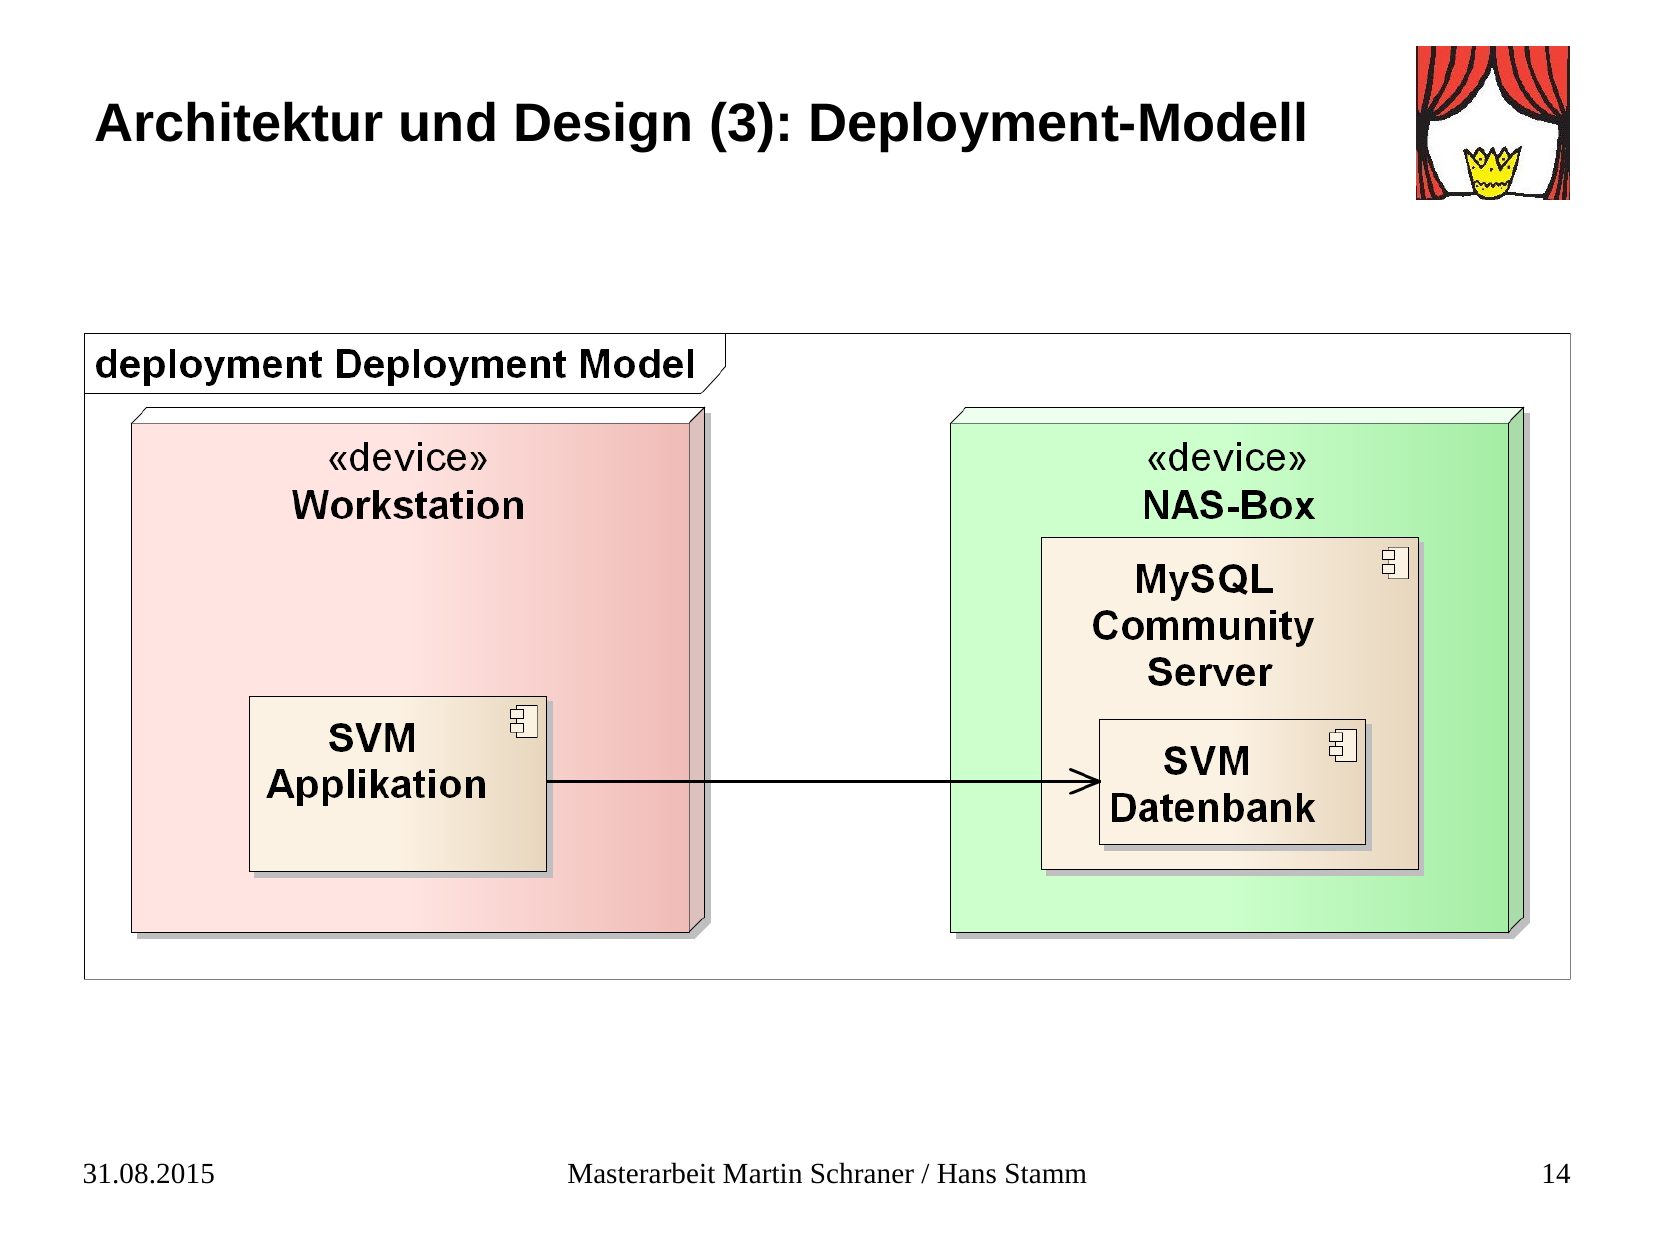

# Architektur und Design (3): Deployment-Modell
31.08.2015
14